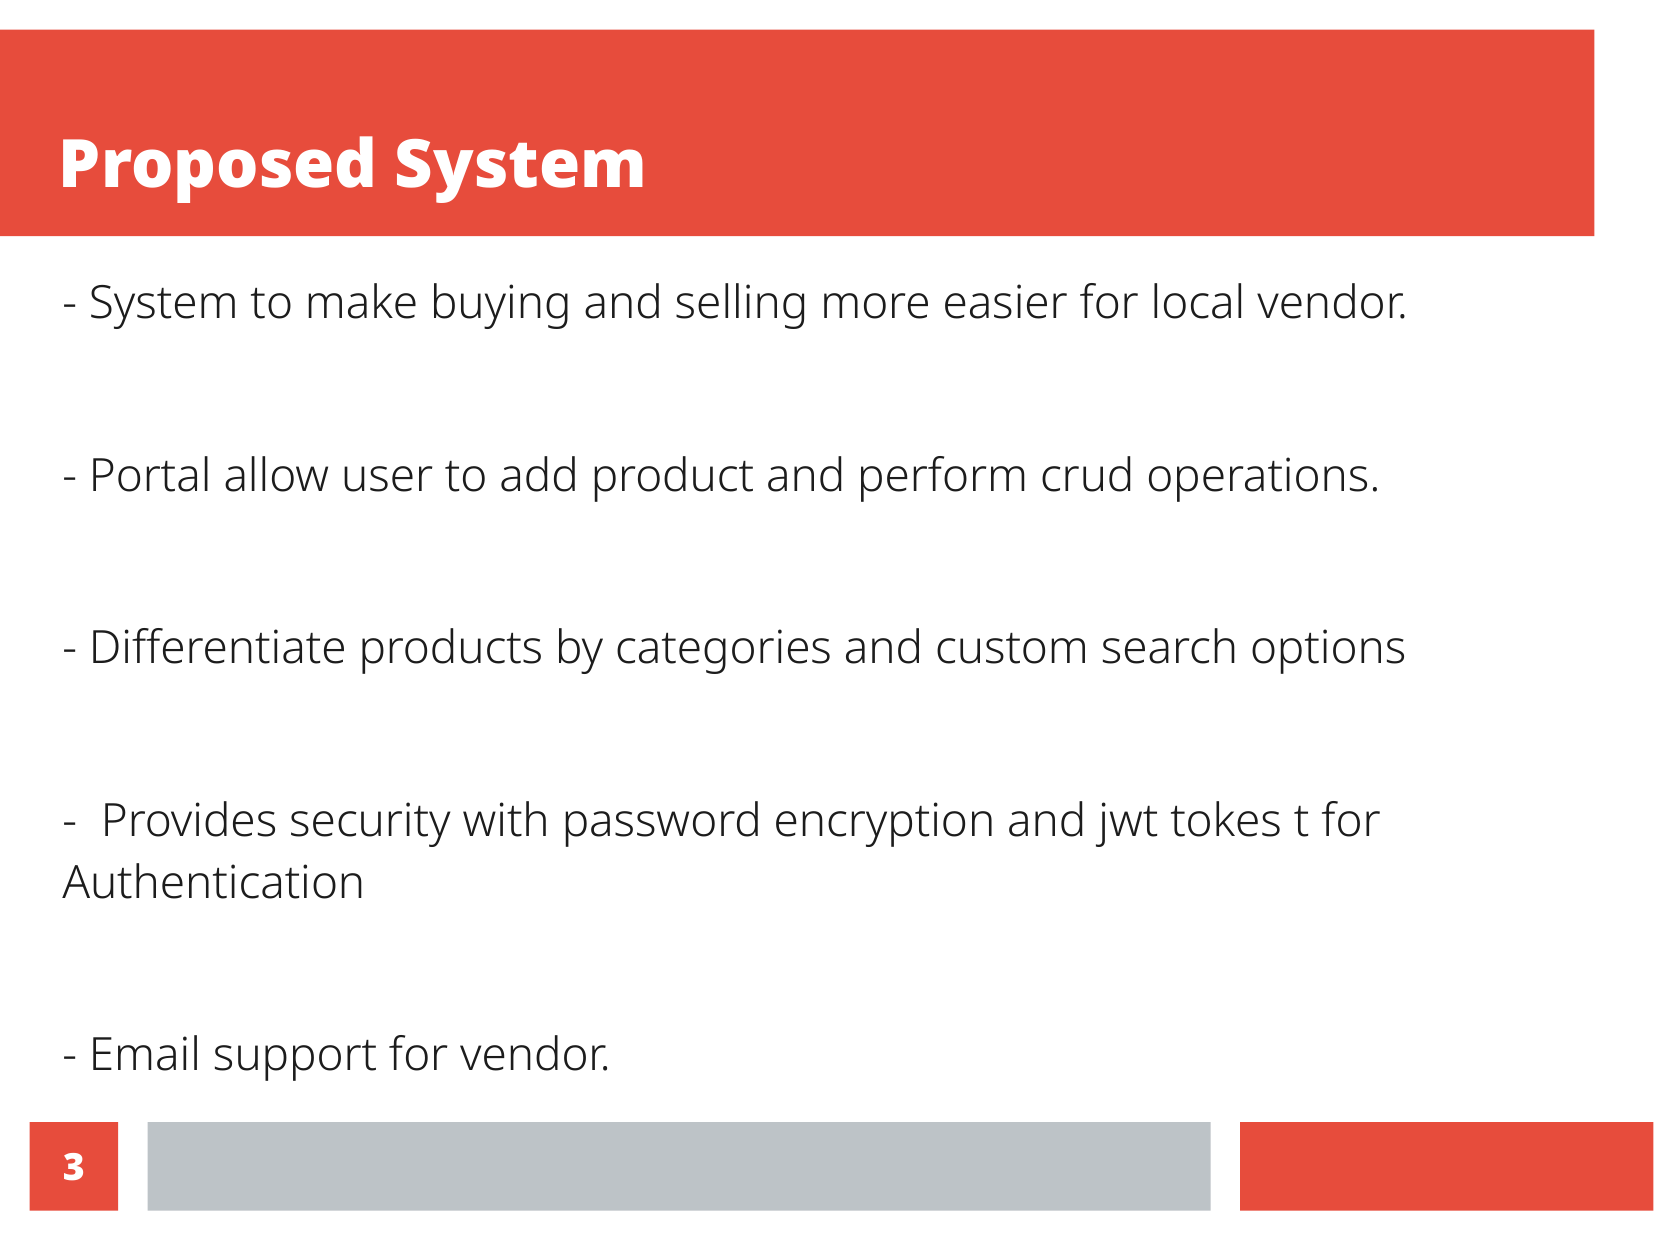

# Proposed System
- System to make buying and selling more easier for local vendor.
- Portal allow user to add product and perform crud operations.
- Differentiate products by categories and custom search options
- Provides security with password encryption and jwt tokes t for Authentication
- Email support for vendor.
3